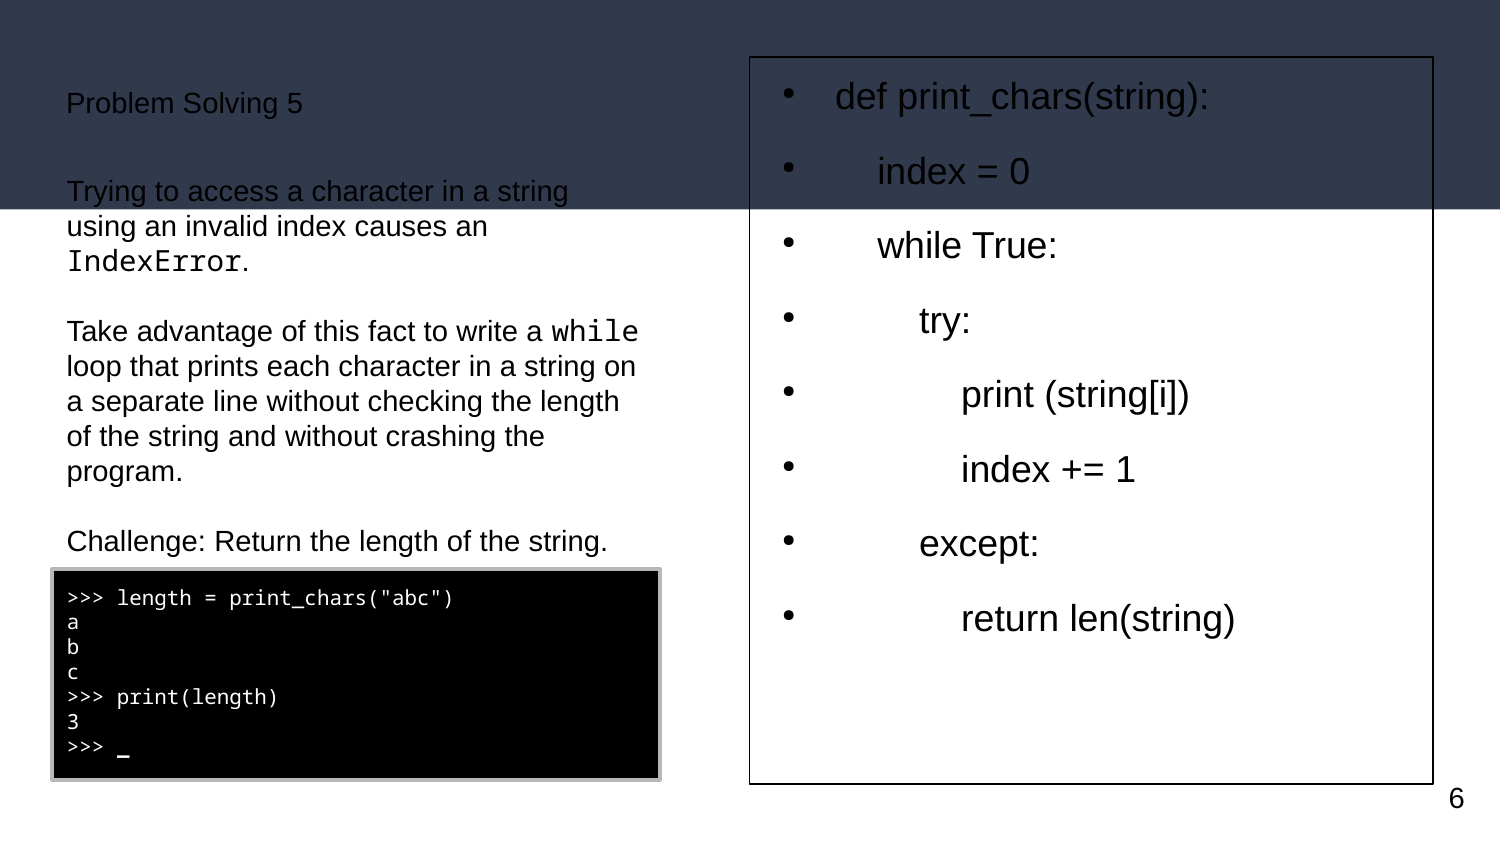

def print_chars(string):
 index = 0
 while True:
 try:
 print (string[i])
 index += 1
 except:
 return len(string)
# Problem Solving 5
Trying to access a character in a string using an invalid index causes an IndexError.
Take advantage of this fact to write a while loop that prints each character in a string on a separate line without checking the length of the string and without crashing the program.
Challenge: Return the length of the string.
>>> length = print_chars("abc")
a
b
c
>>> print(length)
3
>>> _